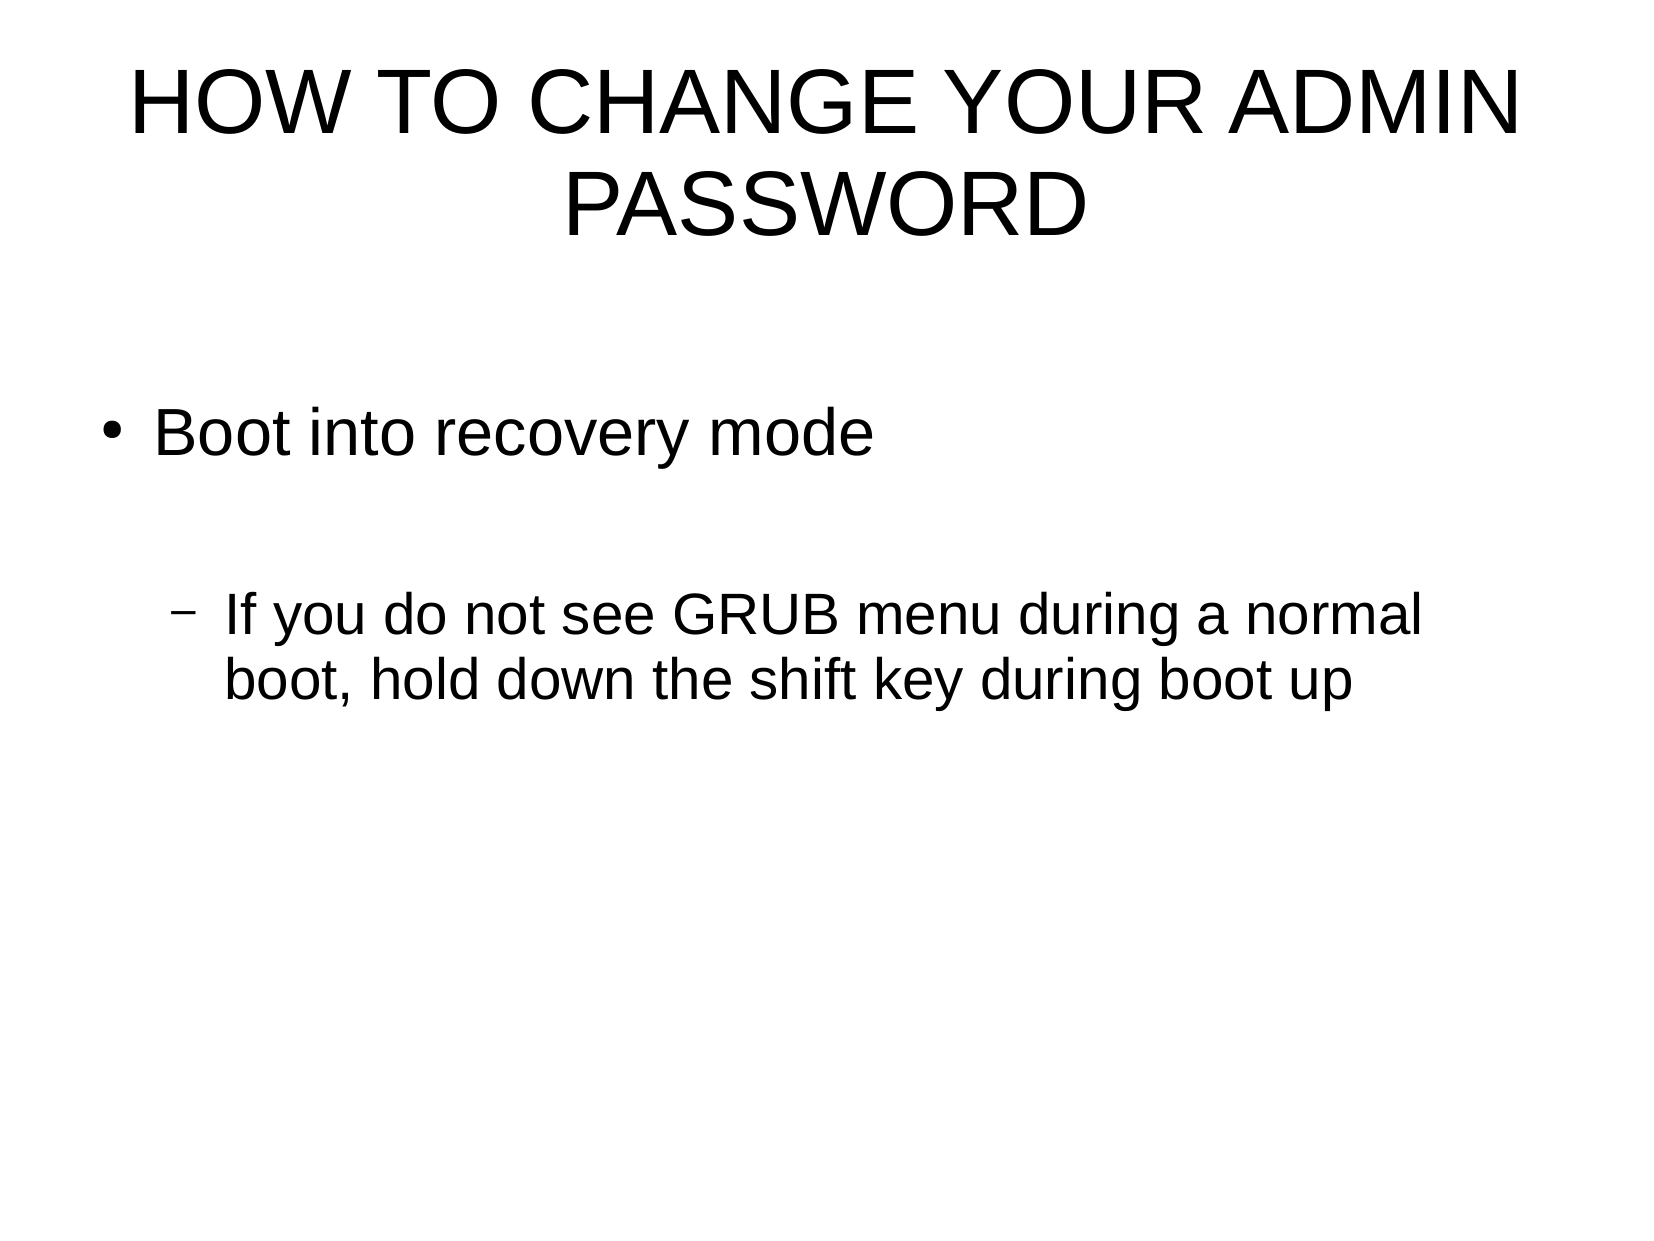

# HOW TO CHANGE YOUR ADMIN PASSWORD
Boot into recovery mode
If you do not see GRUB menu during a normal boot, hold down the shift key during boot up